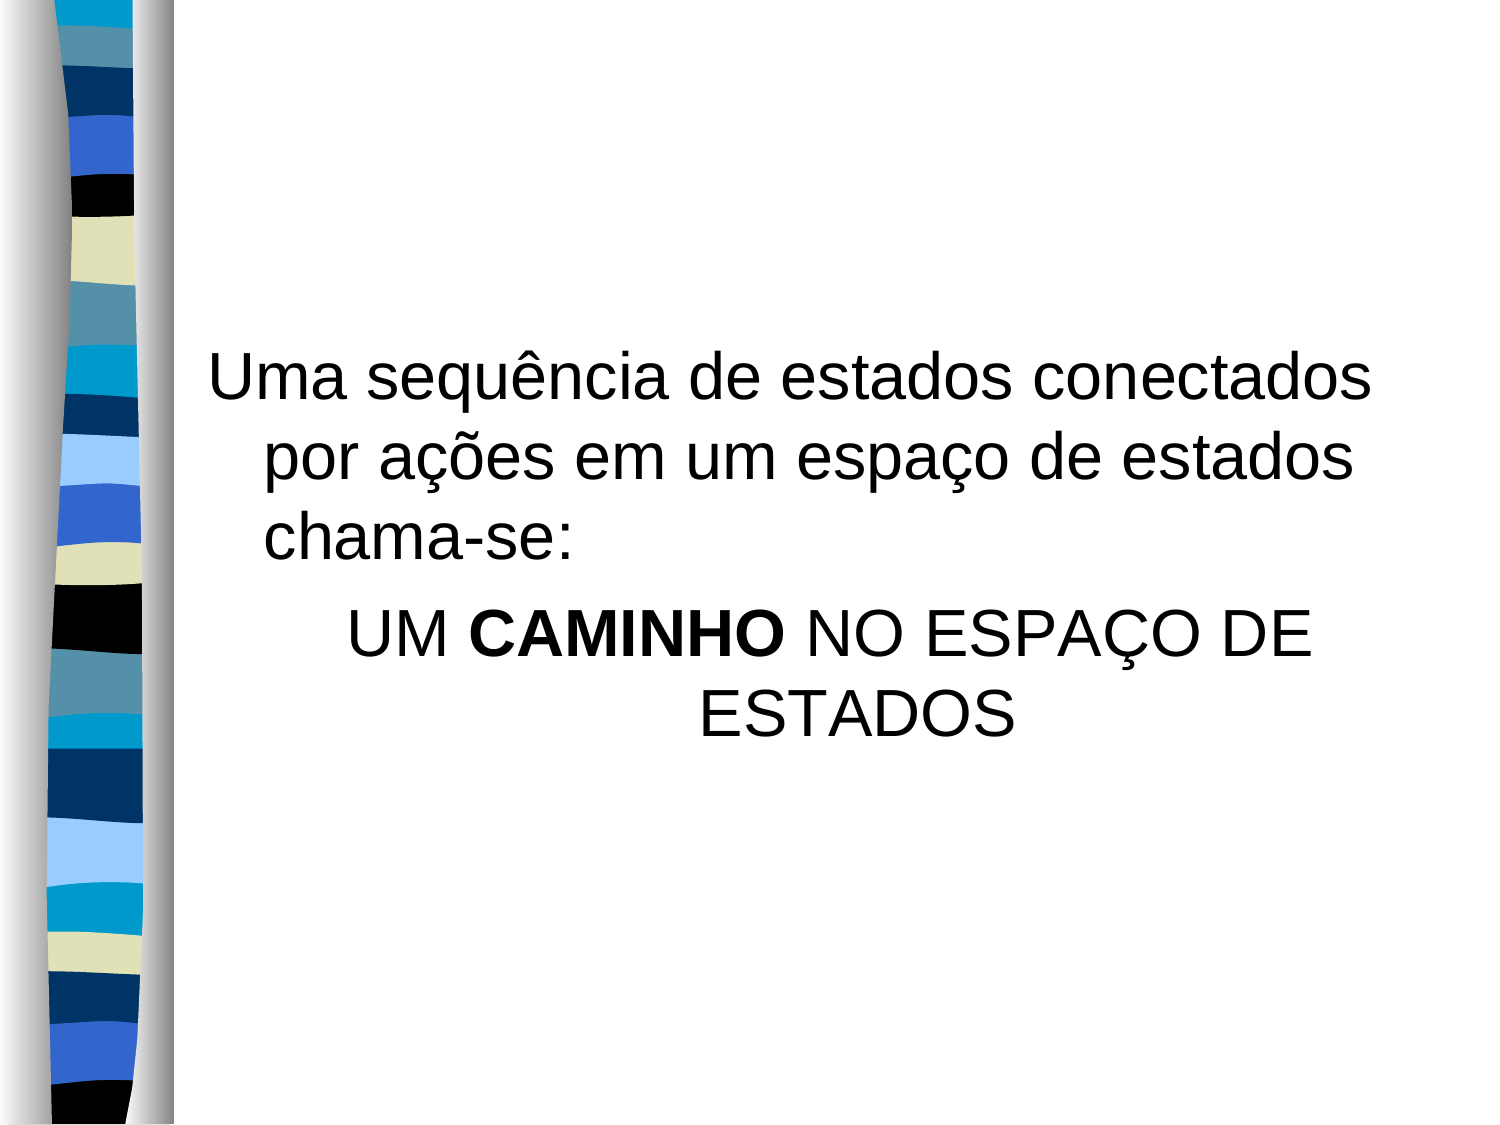

#
Uma sequência de estados conectados por ações em um espaço de estados chama-se:
UM CAMINHO NO ESPAÇO DE ESTADOS